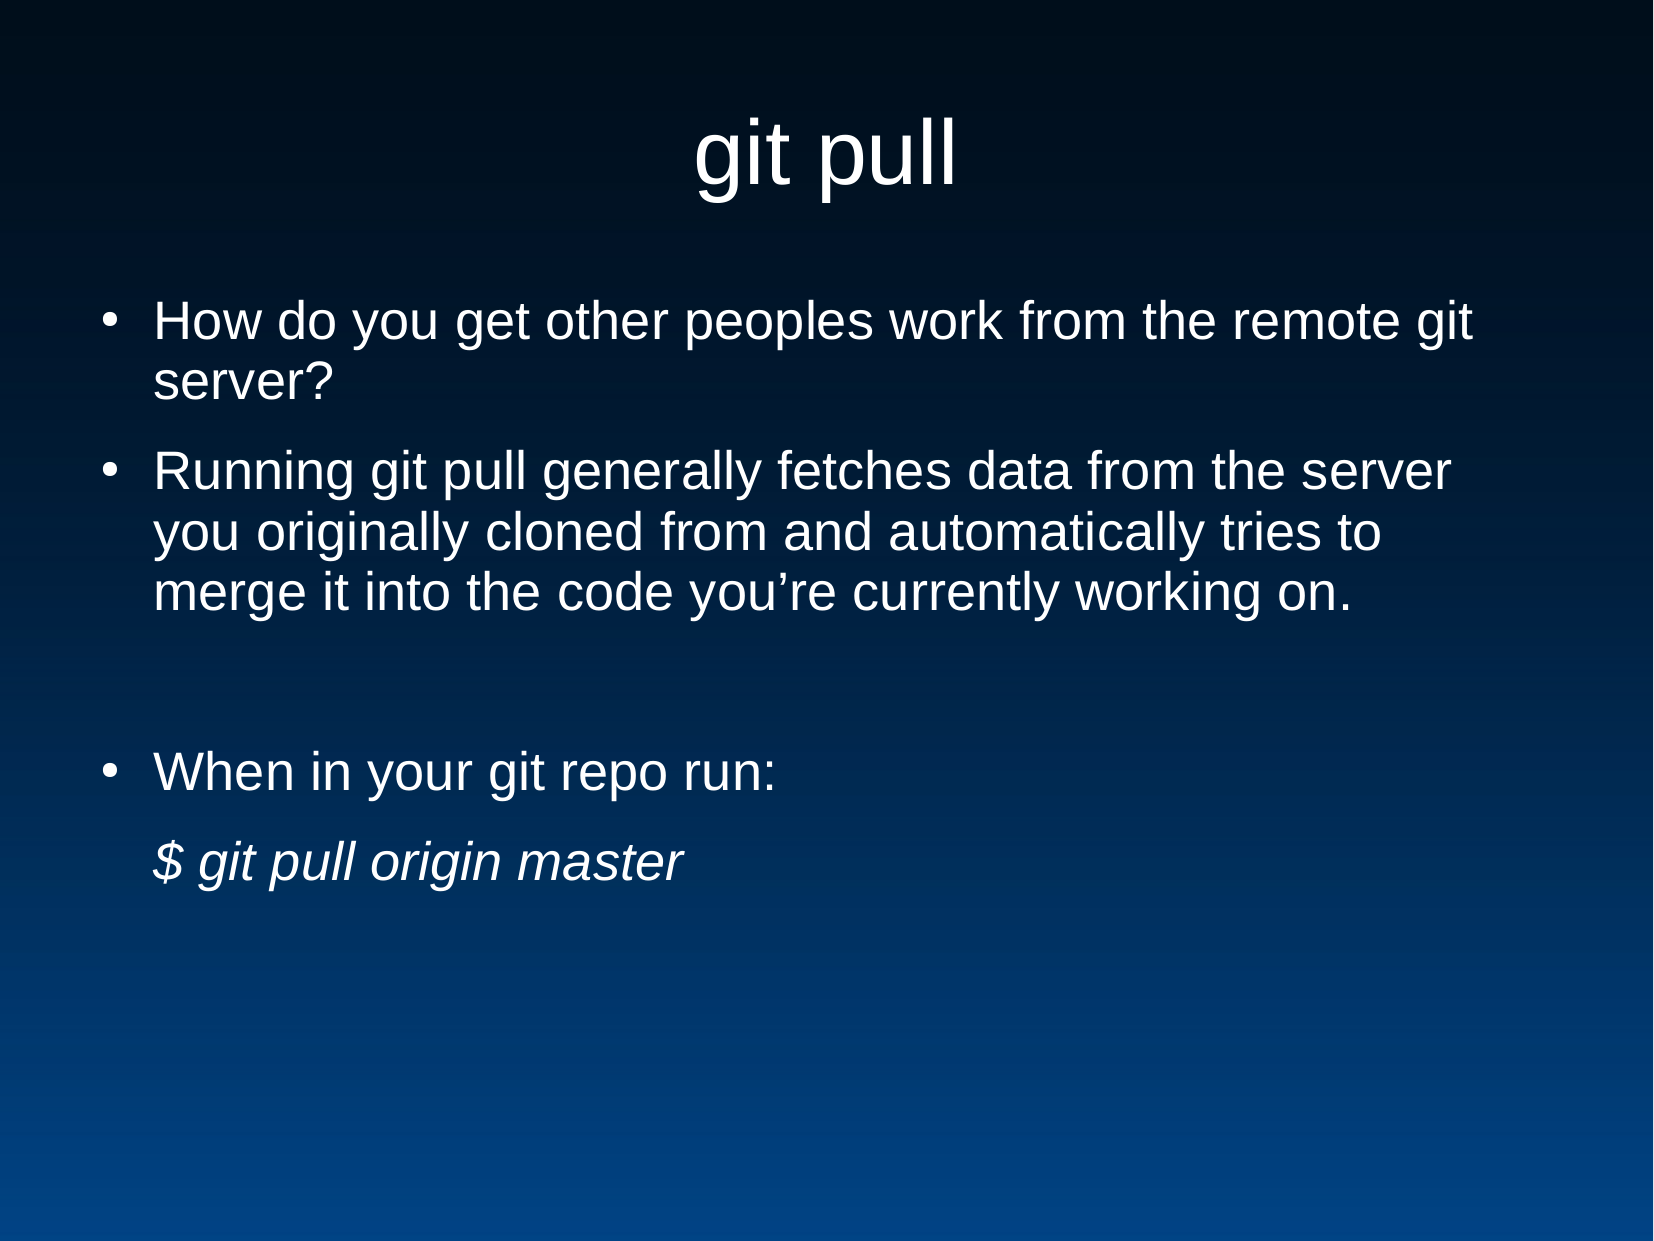

# git pull
How do you get other peoples work from the remote git server?
Running git pull generally fetches data from the server you originally cloned from and automatically tries to merge it into the code you’re currently working on.
When in your git repo run:
$ git pull origin master